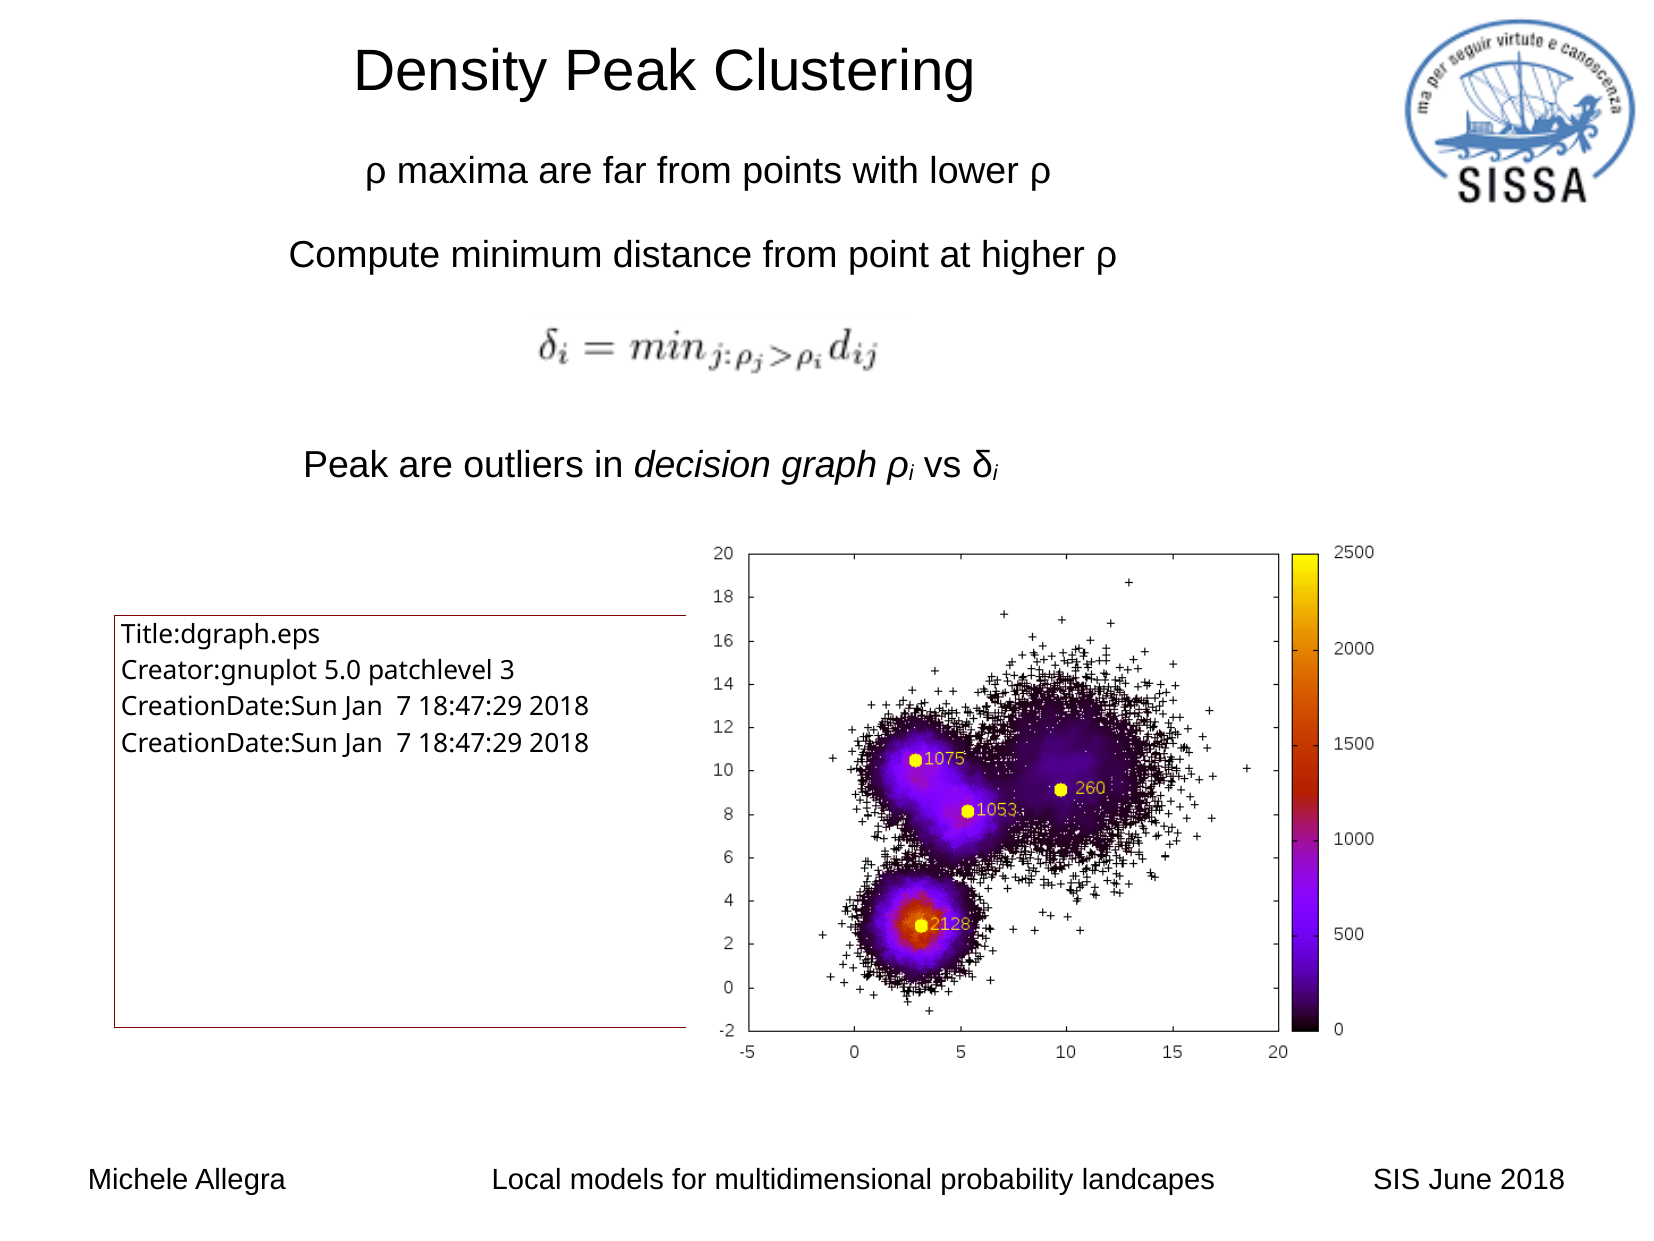

# Density Peak Clustering
 ρ maxima are far from points with lower ρ
Compute minimum distance from point at higher ρ
Peak are outliers in decision graph ρi vs δi
Michele Allegra Local models for multidimensional probability landcapes SIS June 2018